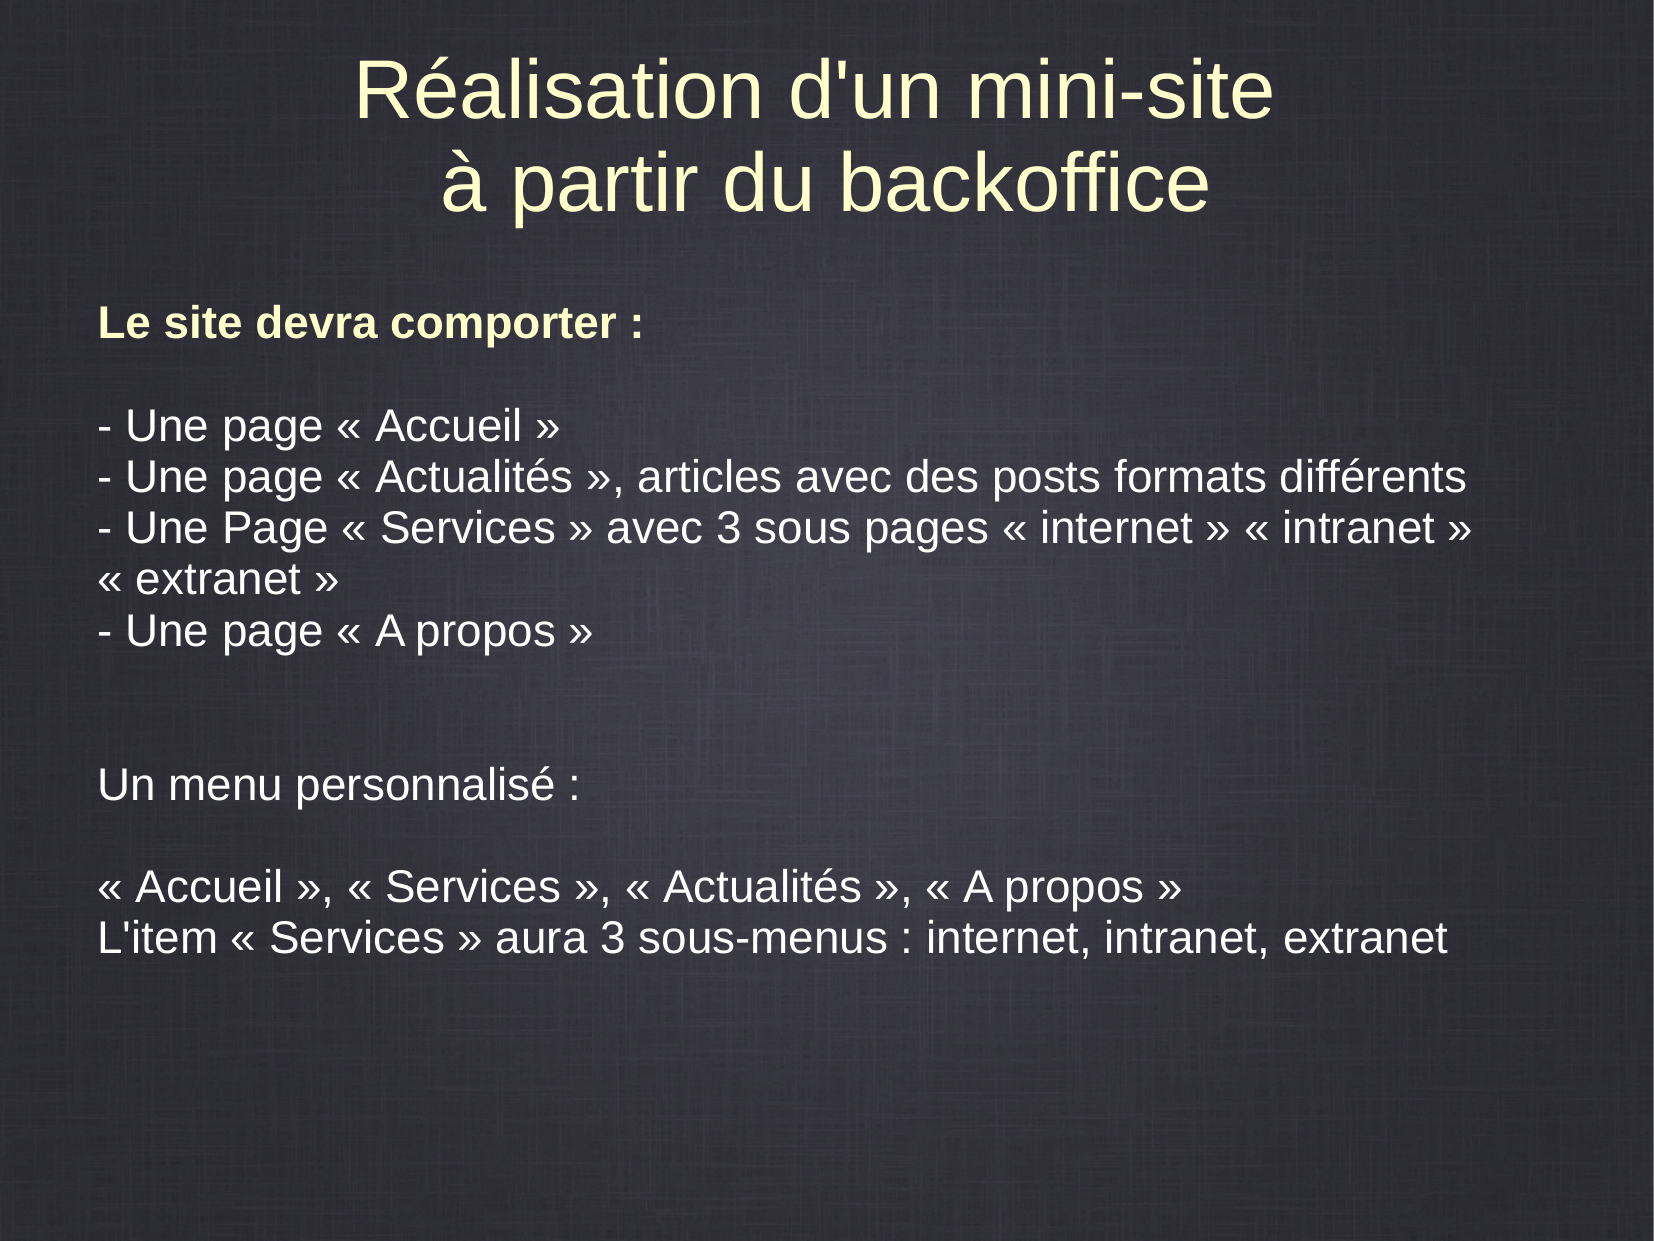

Réalisation d'un mini-site
à partir du backoffice
Le site devra comporter :
- Une page « Accueil »
- Une page « Actualités », articles avec des posts formats différents
- Une Page « Services » avec 3 sous pages « internet » « intranet » « extranet »
- Une page « A propos »
Un menu personnalisé :
« Accueil », « Services », « Actualités », « A propos »
L'item « Services » aura 3 sous-menus : internet, intranet, extranet